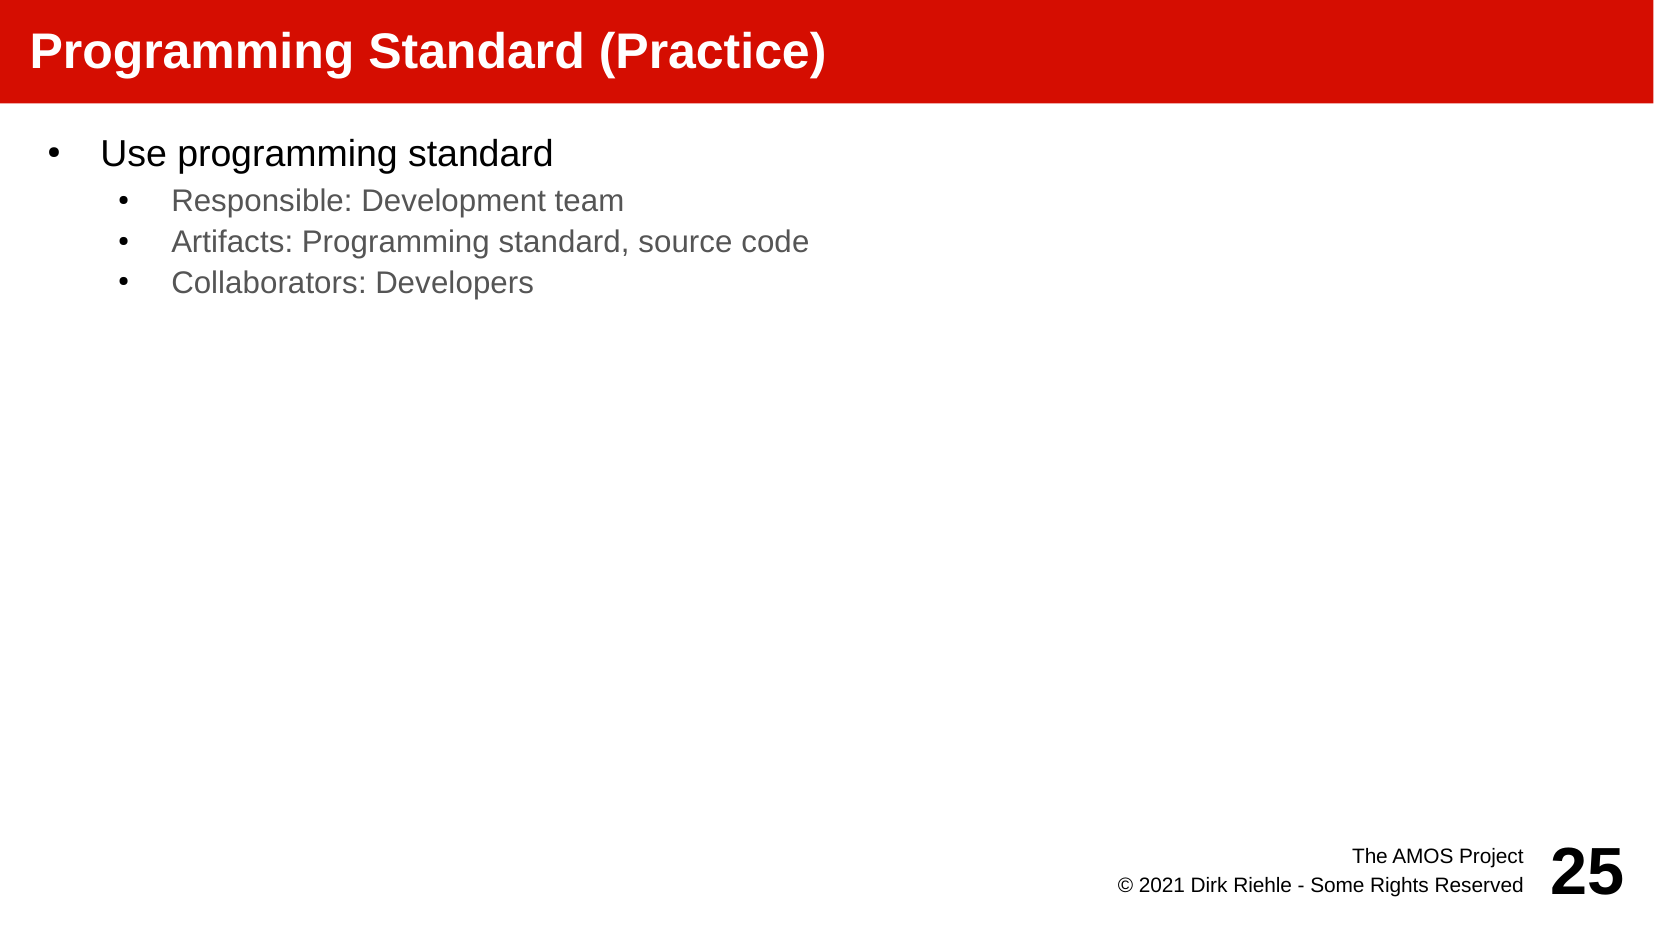

# Programming Standard (Practice)
Use programming standard
Responsible: Development team
Artifacts: Programming standard, source code
Collaborators: Developers
The AMOS Project
25
© 2021 Dirk Riehle - Some Rights Reserved